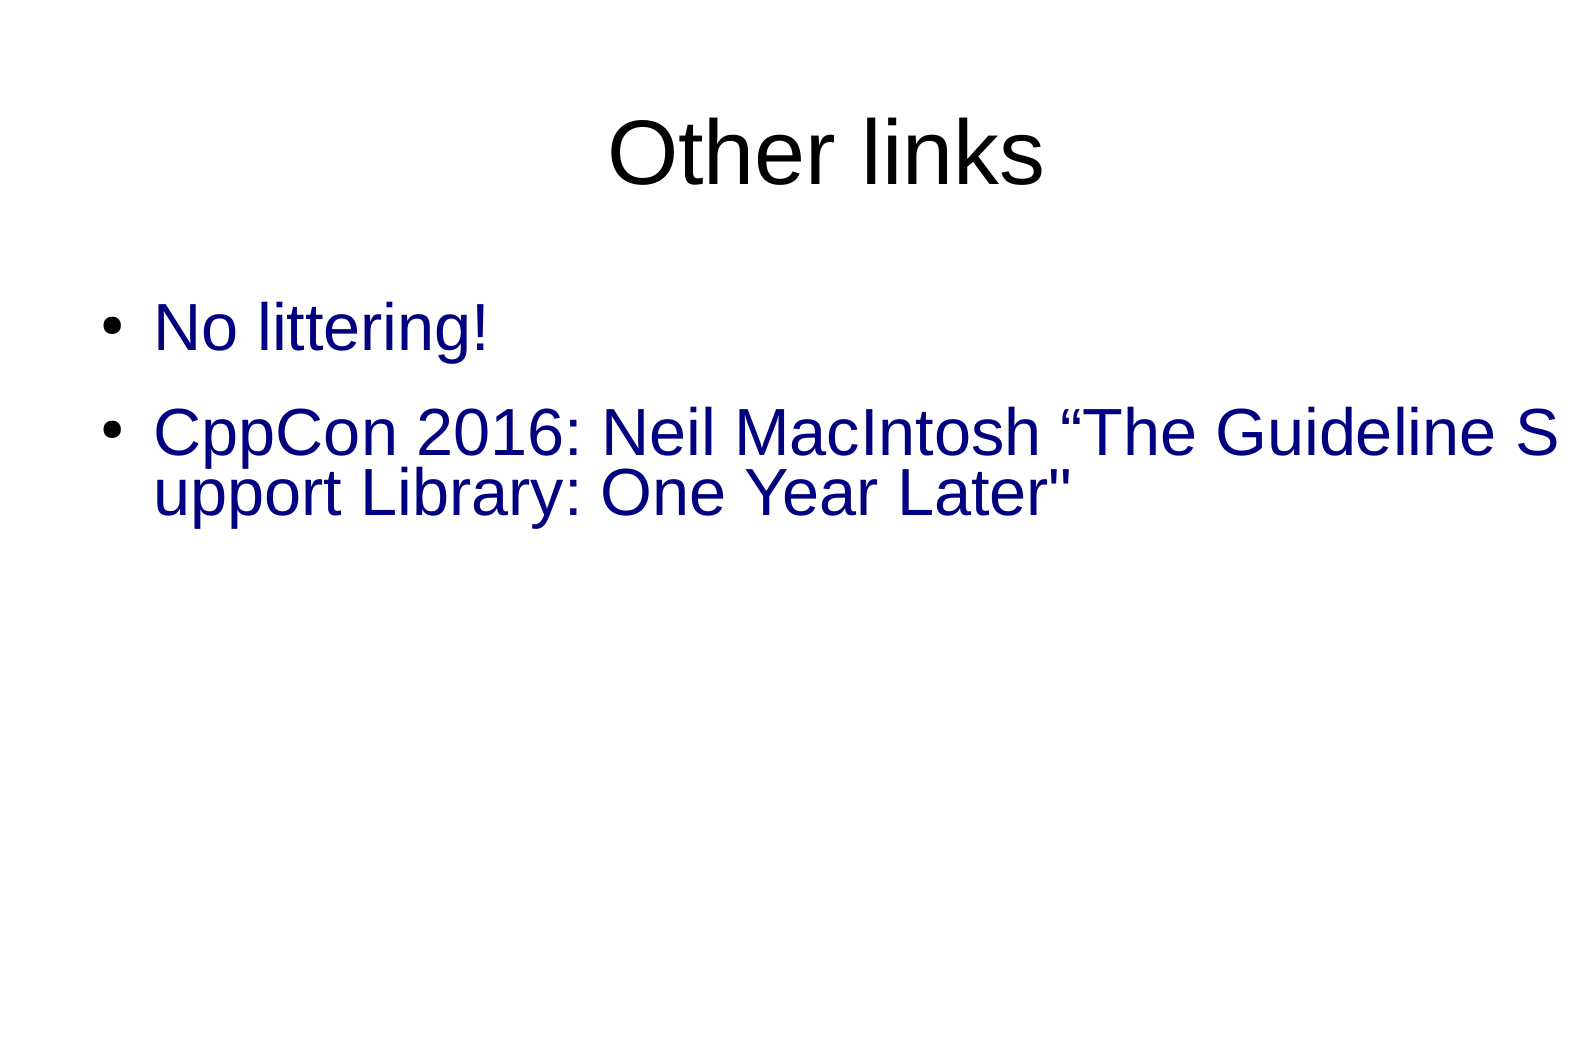

# Other links
No littering!
CppCon 2016: Neil MacIntosh “The Guideline Support Library: One Year Later"